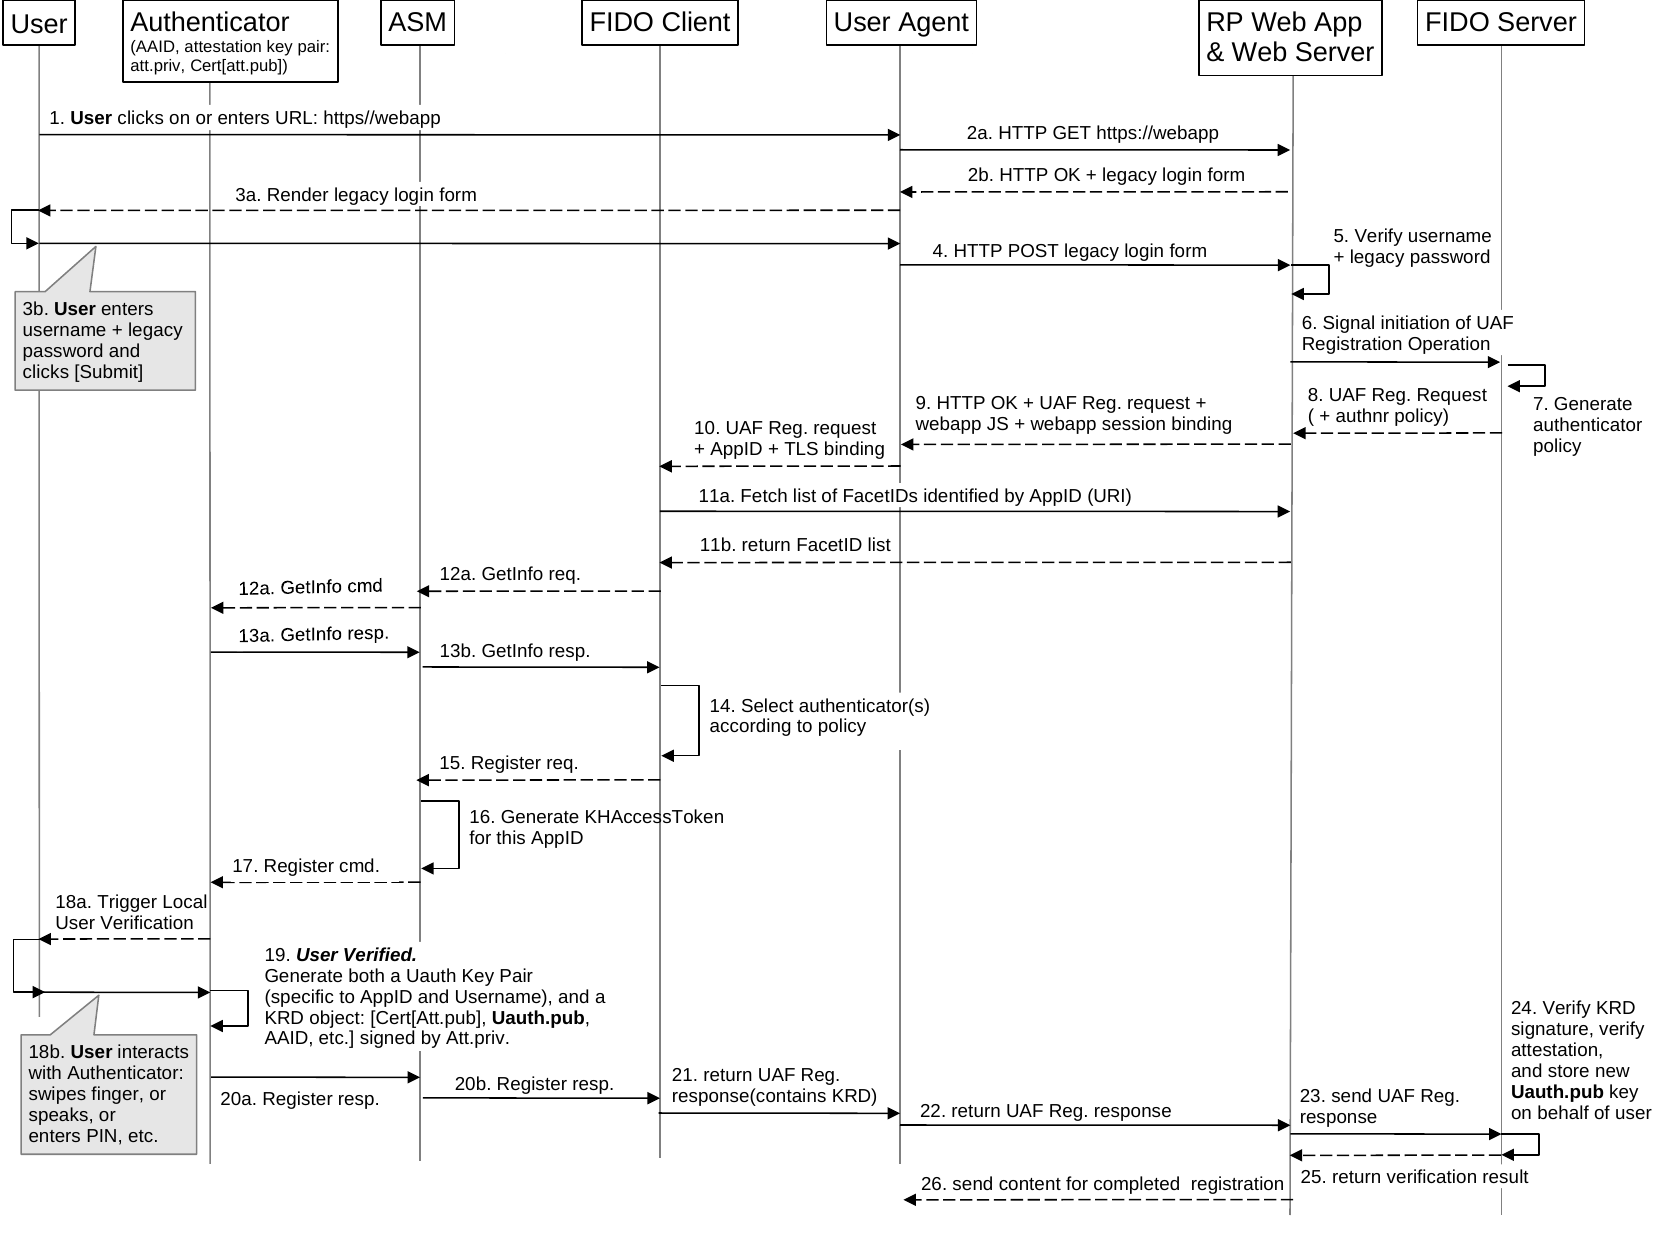

User
Authenticator
(AAID, attestation key pair:
att.priv, Cert[att.pub])
ASM
FIDO Client
User Agent
RP Web App
& Web Server
FIDO Server
1. User clicks on or enters URL: https//webapp
2a. HTTP GET https://webapp
2b. HTTP OK + legacy login form
3a. Render legacy login form
5. Verify username
+ legacy password
4. HTTP POST legacy login form
3b. User enters
username + legacy
password and
clicks [Submit]
6. Signal initiation of UAF
Registration Operation
8. UAF Reg. Request
( + authnr policy)
9. HTTP OK + UAF Reg. request +
webapp JS + webapp session binding
7. Generate
authenticator
policy
10. UAF Reg. request
+ AppID + TLS binding
11a. Fetch list of FacetIDs identified by AppID (URI)
11b. return FacetID list
12a. GetInfo req.
12a. GetInfo cmd
13a. GetInfo resp.
13b. GetInfo resp.
14. Select authenticator(s)
according to policy
15. Register req.
16. Generate KHAccessToken
for this AppID
17. Register cmd.
18a. Trigger Local
User Verification
19. User Verified.
Generate both a Uauth Key Pair
(specific to AppID and Username), and a
KRD object: [Cert[Att.pub], Uauth.pub,
AAID, etc.] signed by Att.priv.
24. Verify KRD
signature, verify
attestation,
and store new
Uauth.pub key
on behalf of user
18b. User interacts
with Authenticator:
swipes finger, or
speaks, or
enters PIN, etc.
21. return UAF Reg.
response(contains KRD)
20b. Register resp.
23. send UAF Reg.
response
20a. Register resp.
22. return UAF Reg. response
25. return verification result
26. send content for completed registration